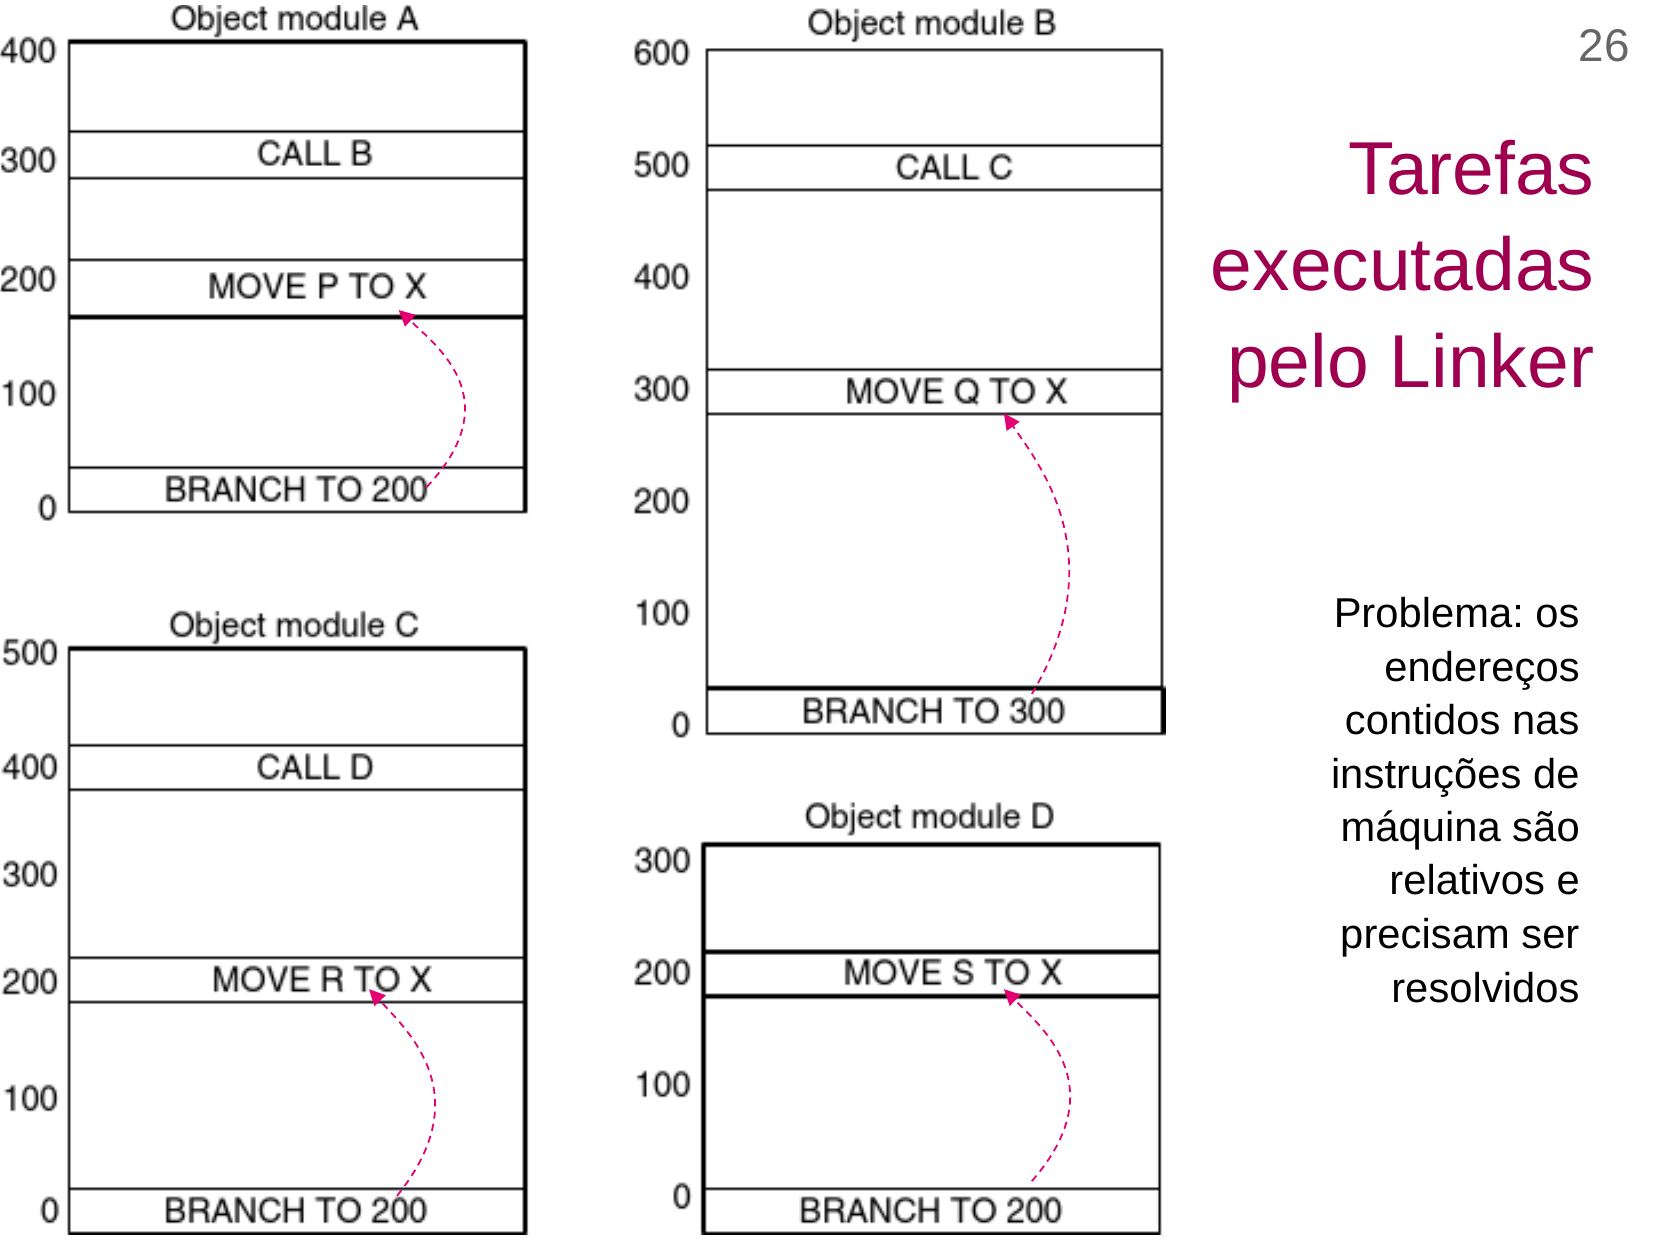

26
# Tarefas executadas pelo Linker
Problema: os endereços contidos nas instruções de máquina são relativos e precisam ser resolvidos